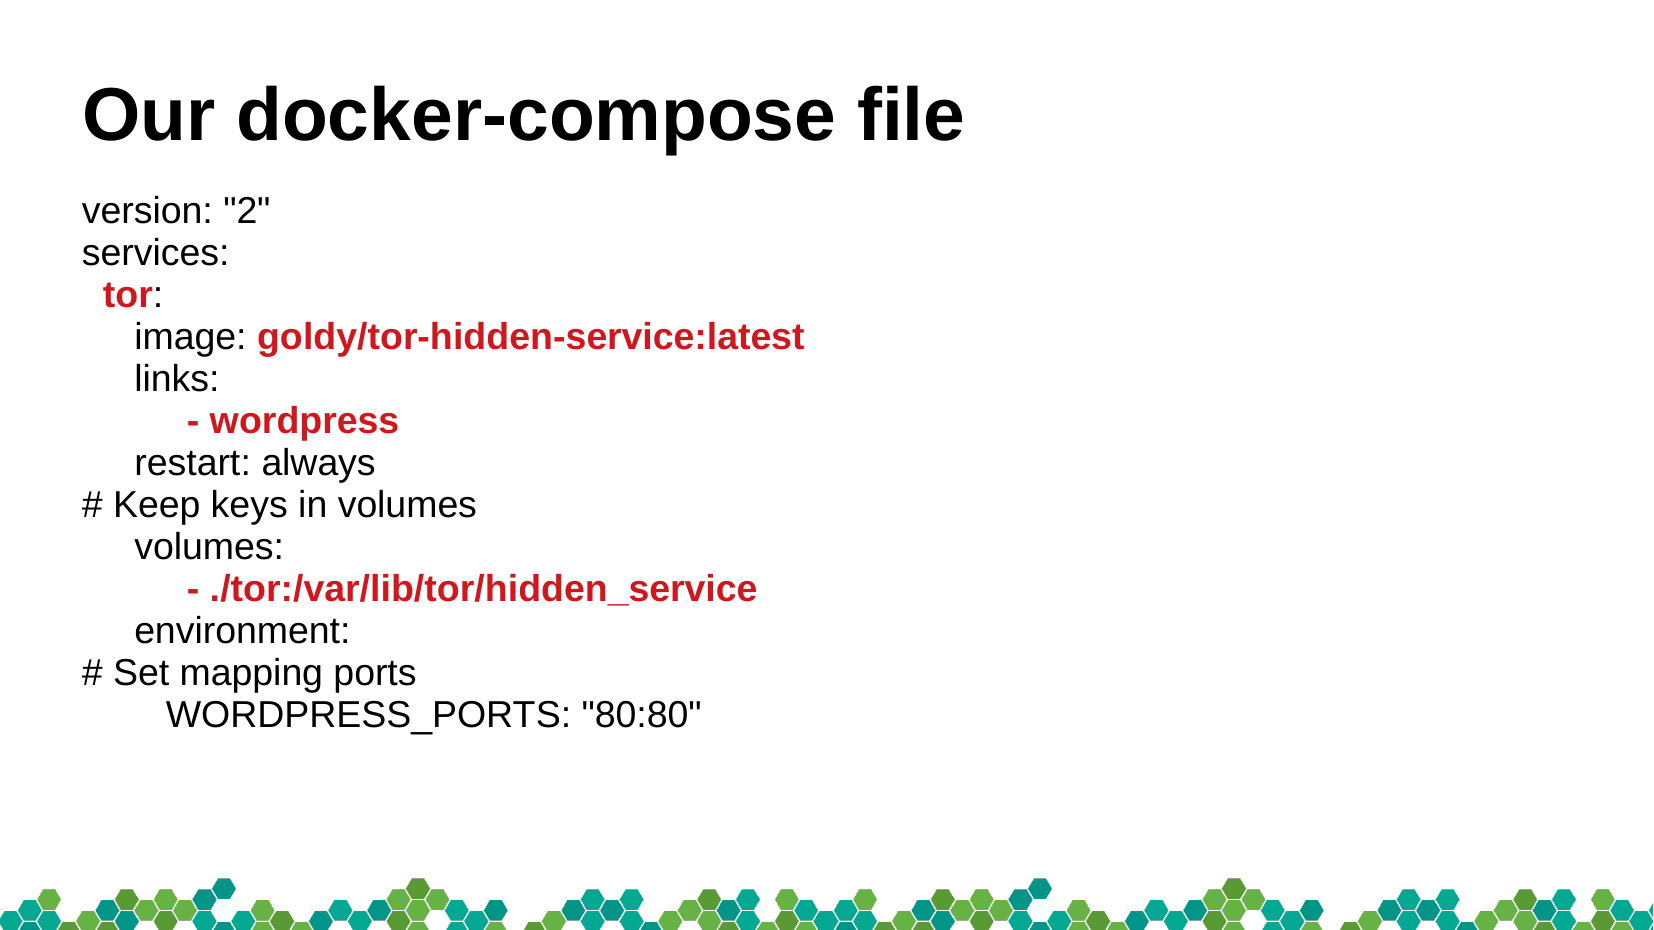

# Our docker-compose file
version: "2"
services:
 tor:
 image: goldy/tor-hidden-service:latest
 links:
 - wordpress
 restart: always
# Keep keys in volumes
 volumes:
 - ./tor:/var/lib/tor/hidden_service
 environment:
# Set mapping ports
 WORDPRESS_PORTS: "80:80"